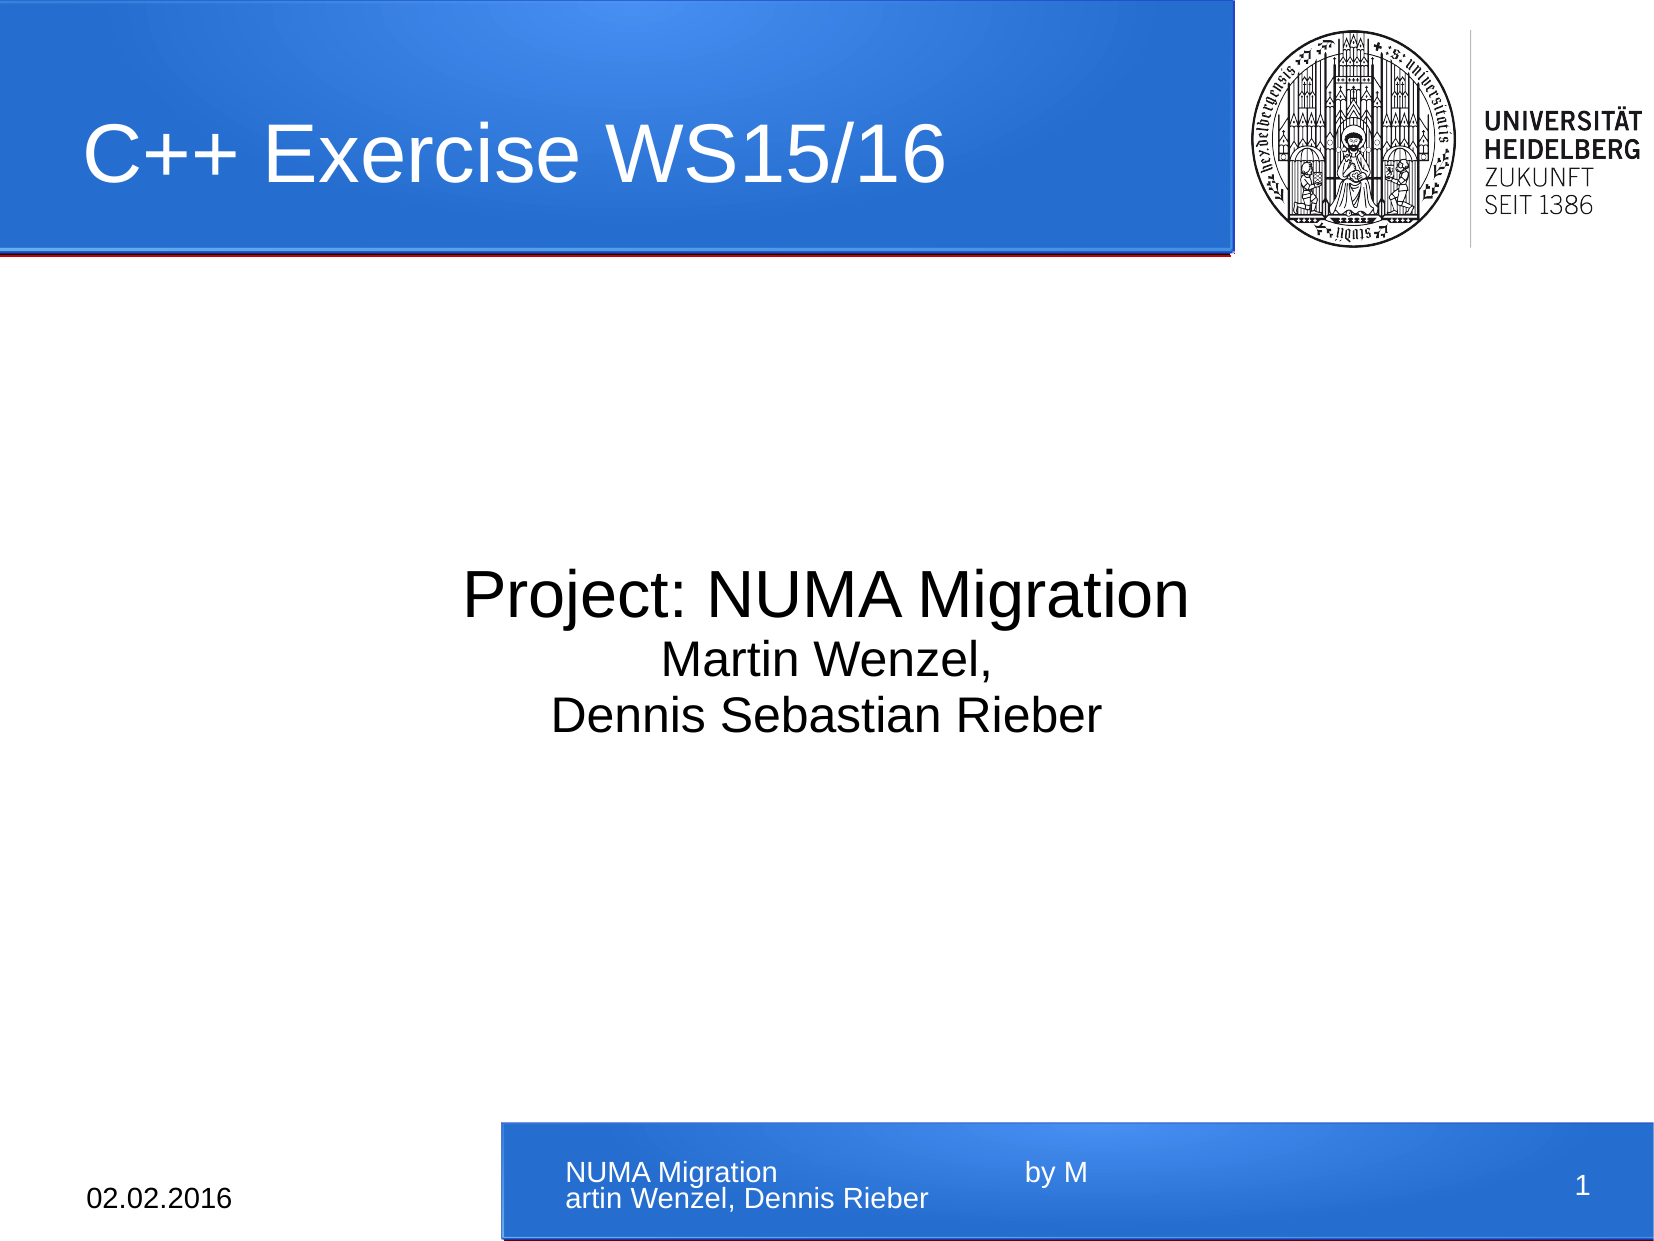

# C++ Exercise WS15/16
Project: NUMA Migration
Martin Wenzel,
Dennis Sebastian Rieber
NUMA Migration by Martin Wenzel, Dennis Rieber
1
02.02.2016